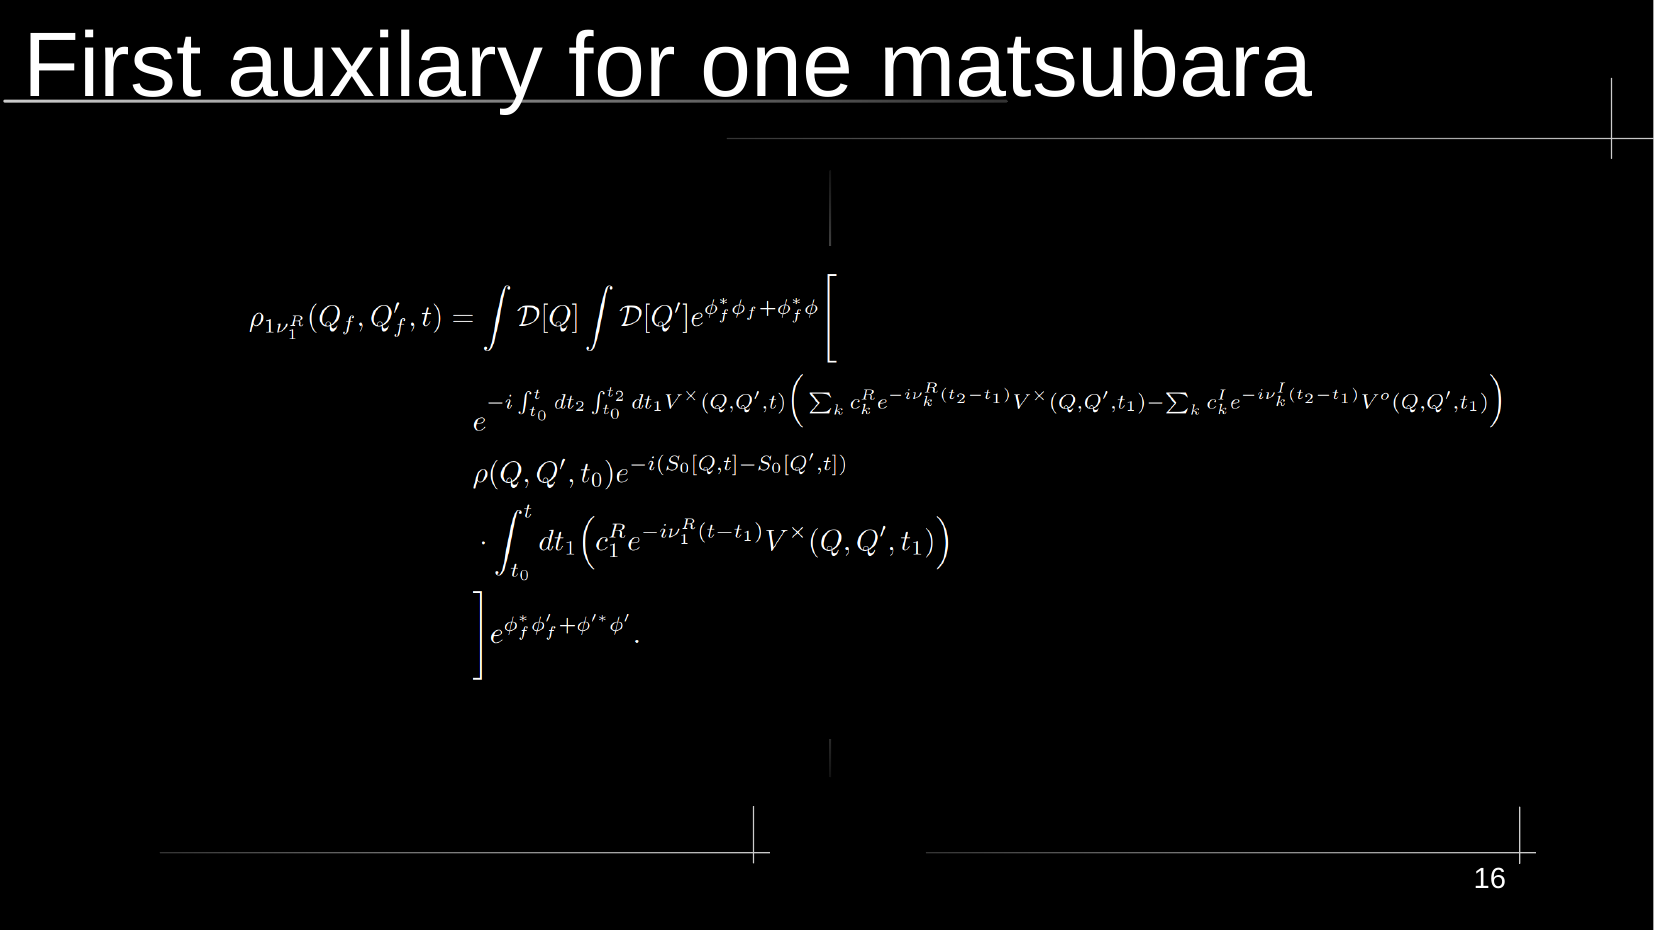

# First auxilary for one matsubara
16